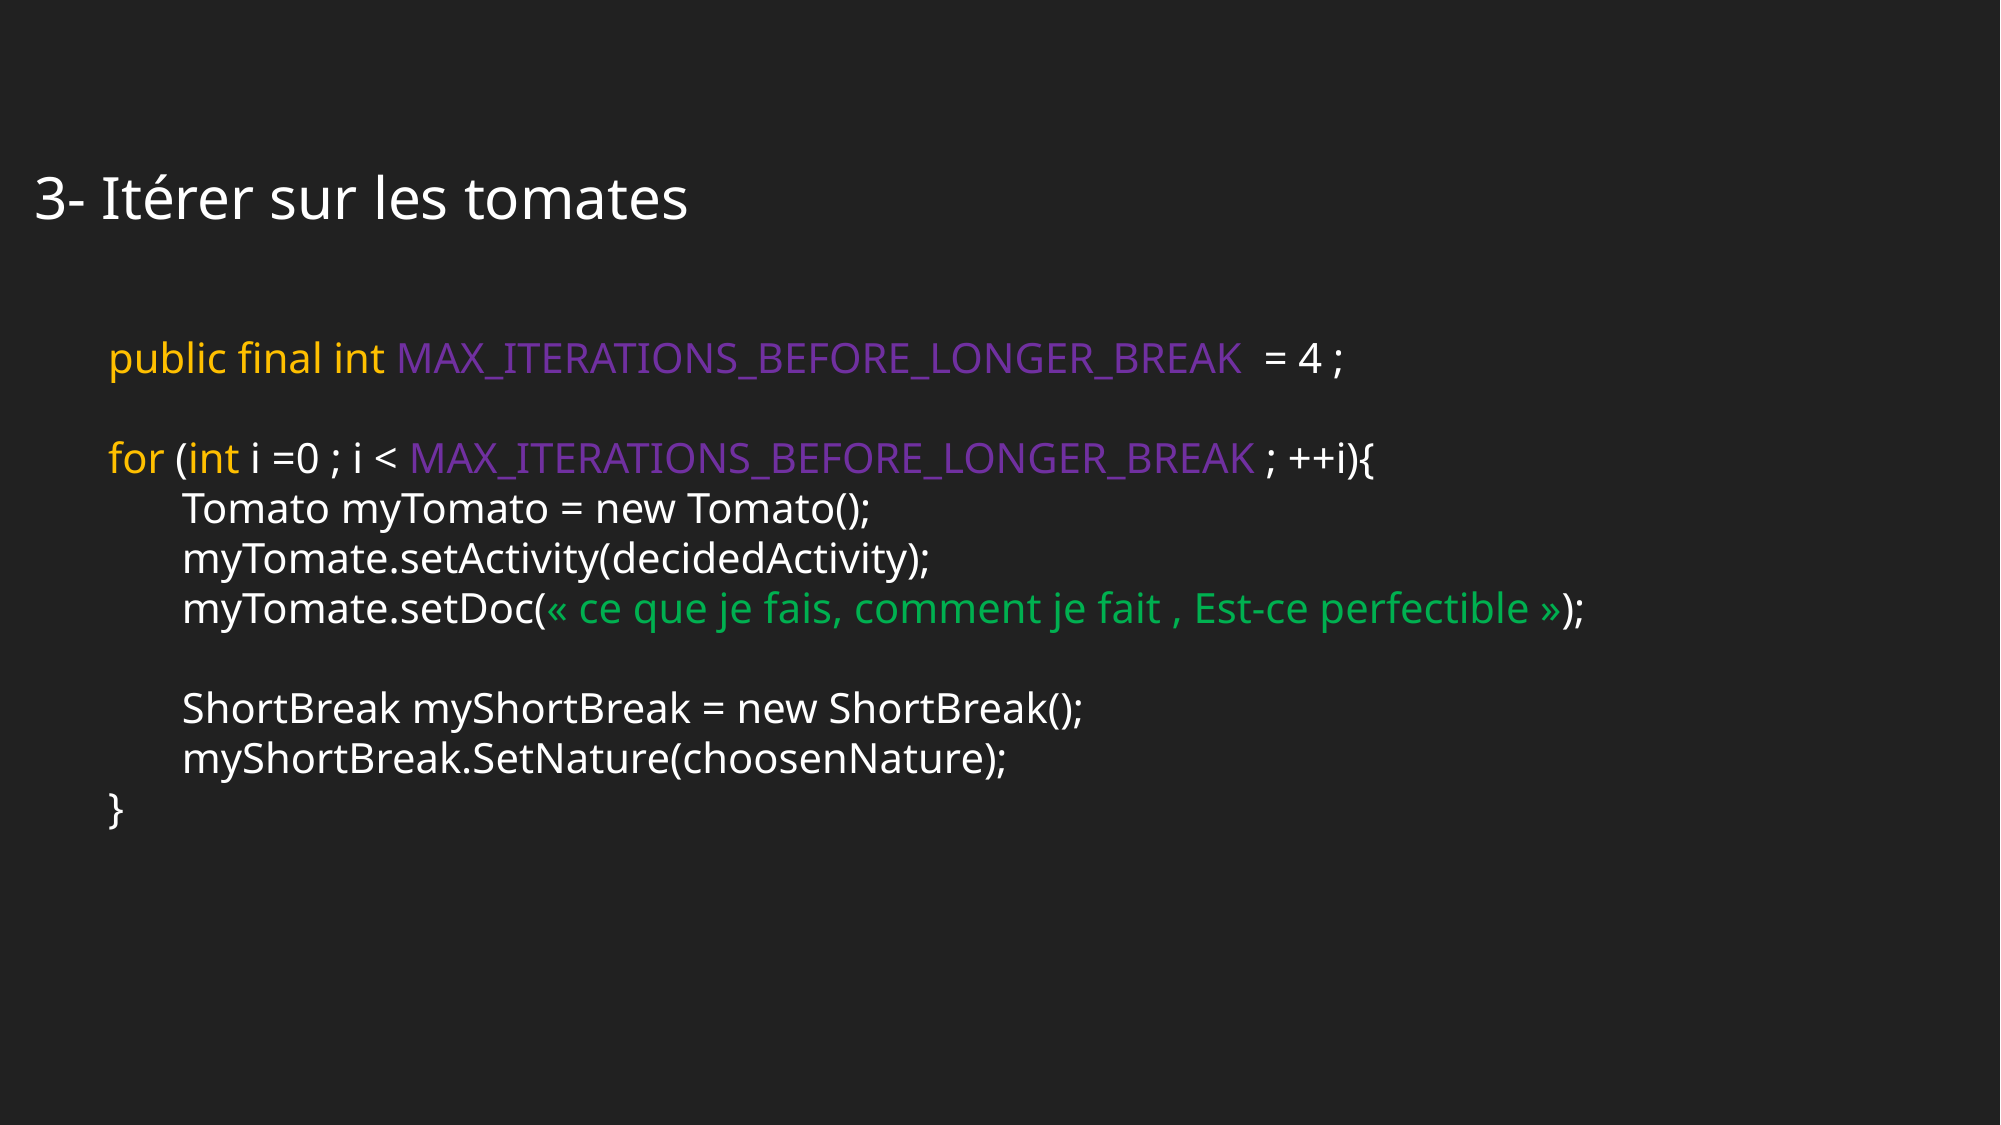

3- Itérer sur les tomates
	public final int MAX_ITERATIONS_BEFORE_LONGER_BREAK = 4 ;
	for (int i =0 ; i < MAX_ITERATIONS_BEFORE_LONGER_BREAK ; ++i){
		Tomato myTomato = new Tomato();
		myTomate.setActivity(decidedActivity);
		myTomate.setDoc(« ce que je fais, comment je fait , Est-ce perfectible »);
		ShortBreak myShortBreak = new ShortBreak();
		myShortBreak.SetNature(choosenNature);
	}